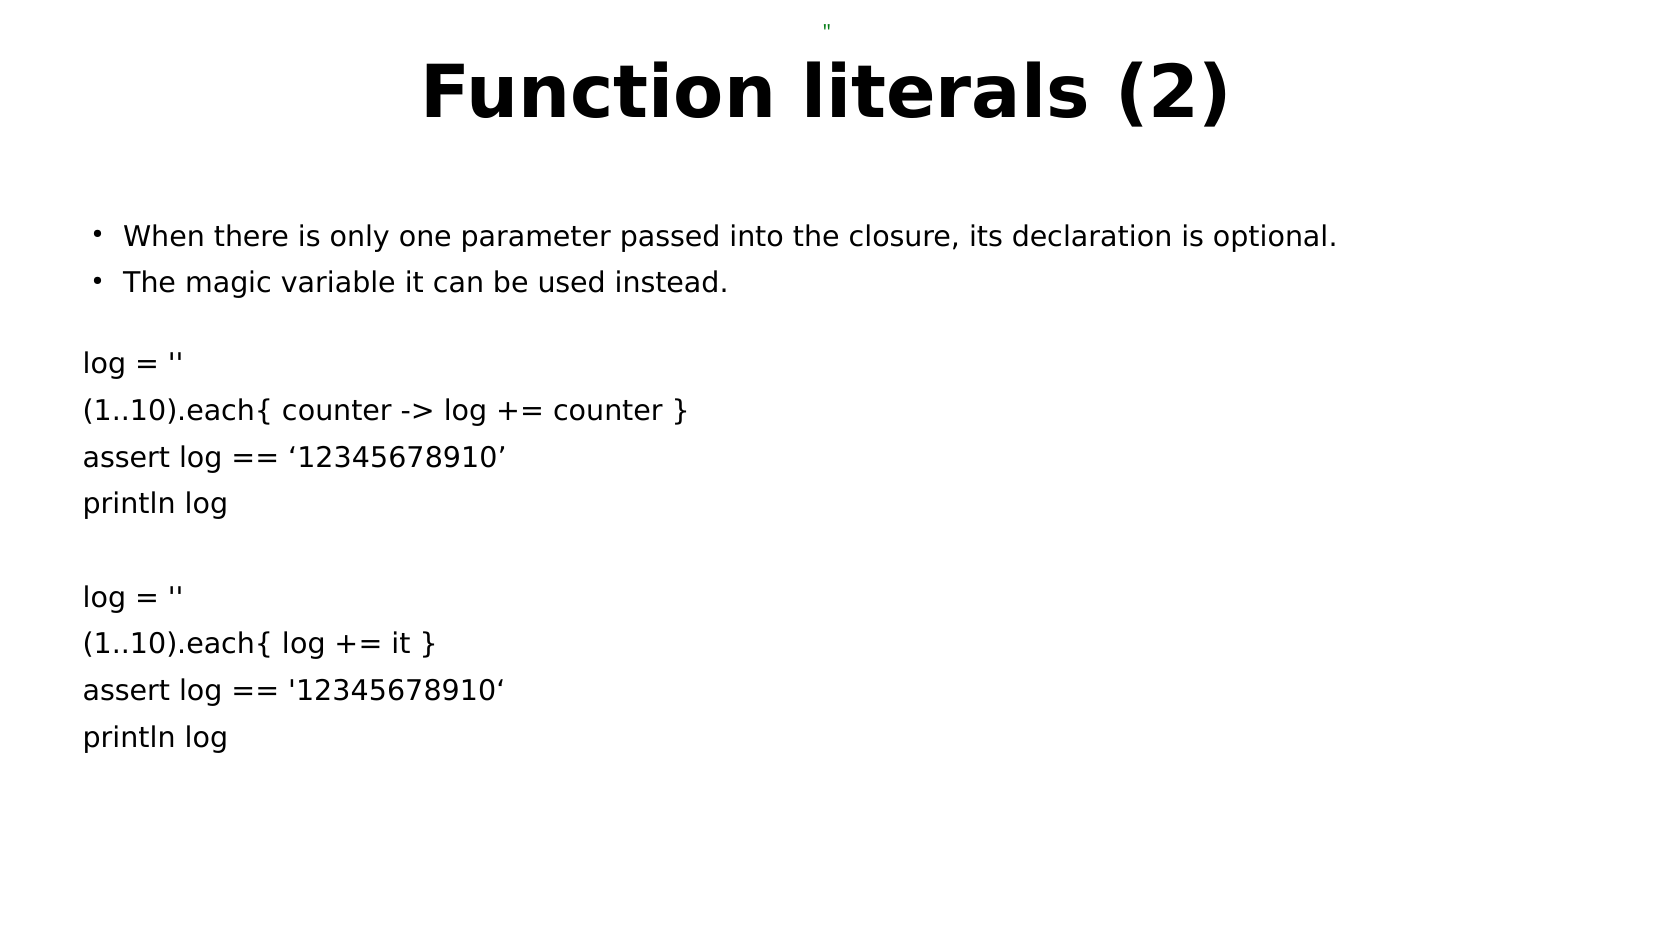

"
# Function literals (2)
When there is only one parameter passed into the closure, its declaration is optional.
The magic variable it can be used instead.
log = ''
(1..10).each{ counter -> log += counter }
assert log == ‘12345678910’
println log
log = ''
(1..10).each{ log += it }
assert log == '12345678910‘
println log